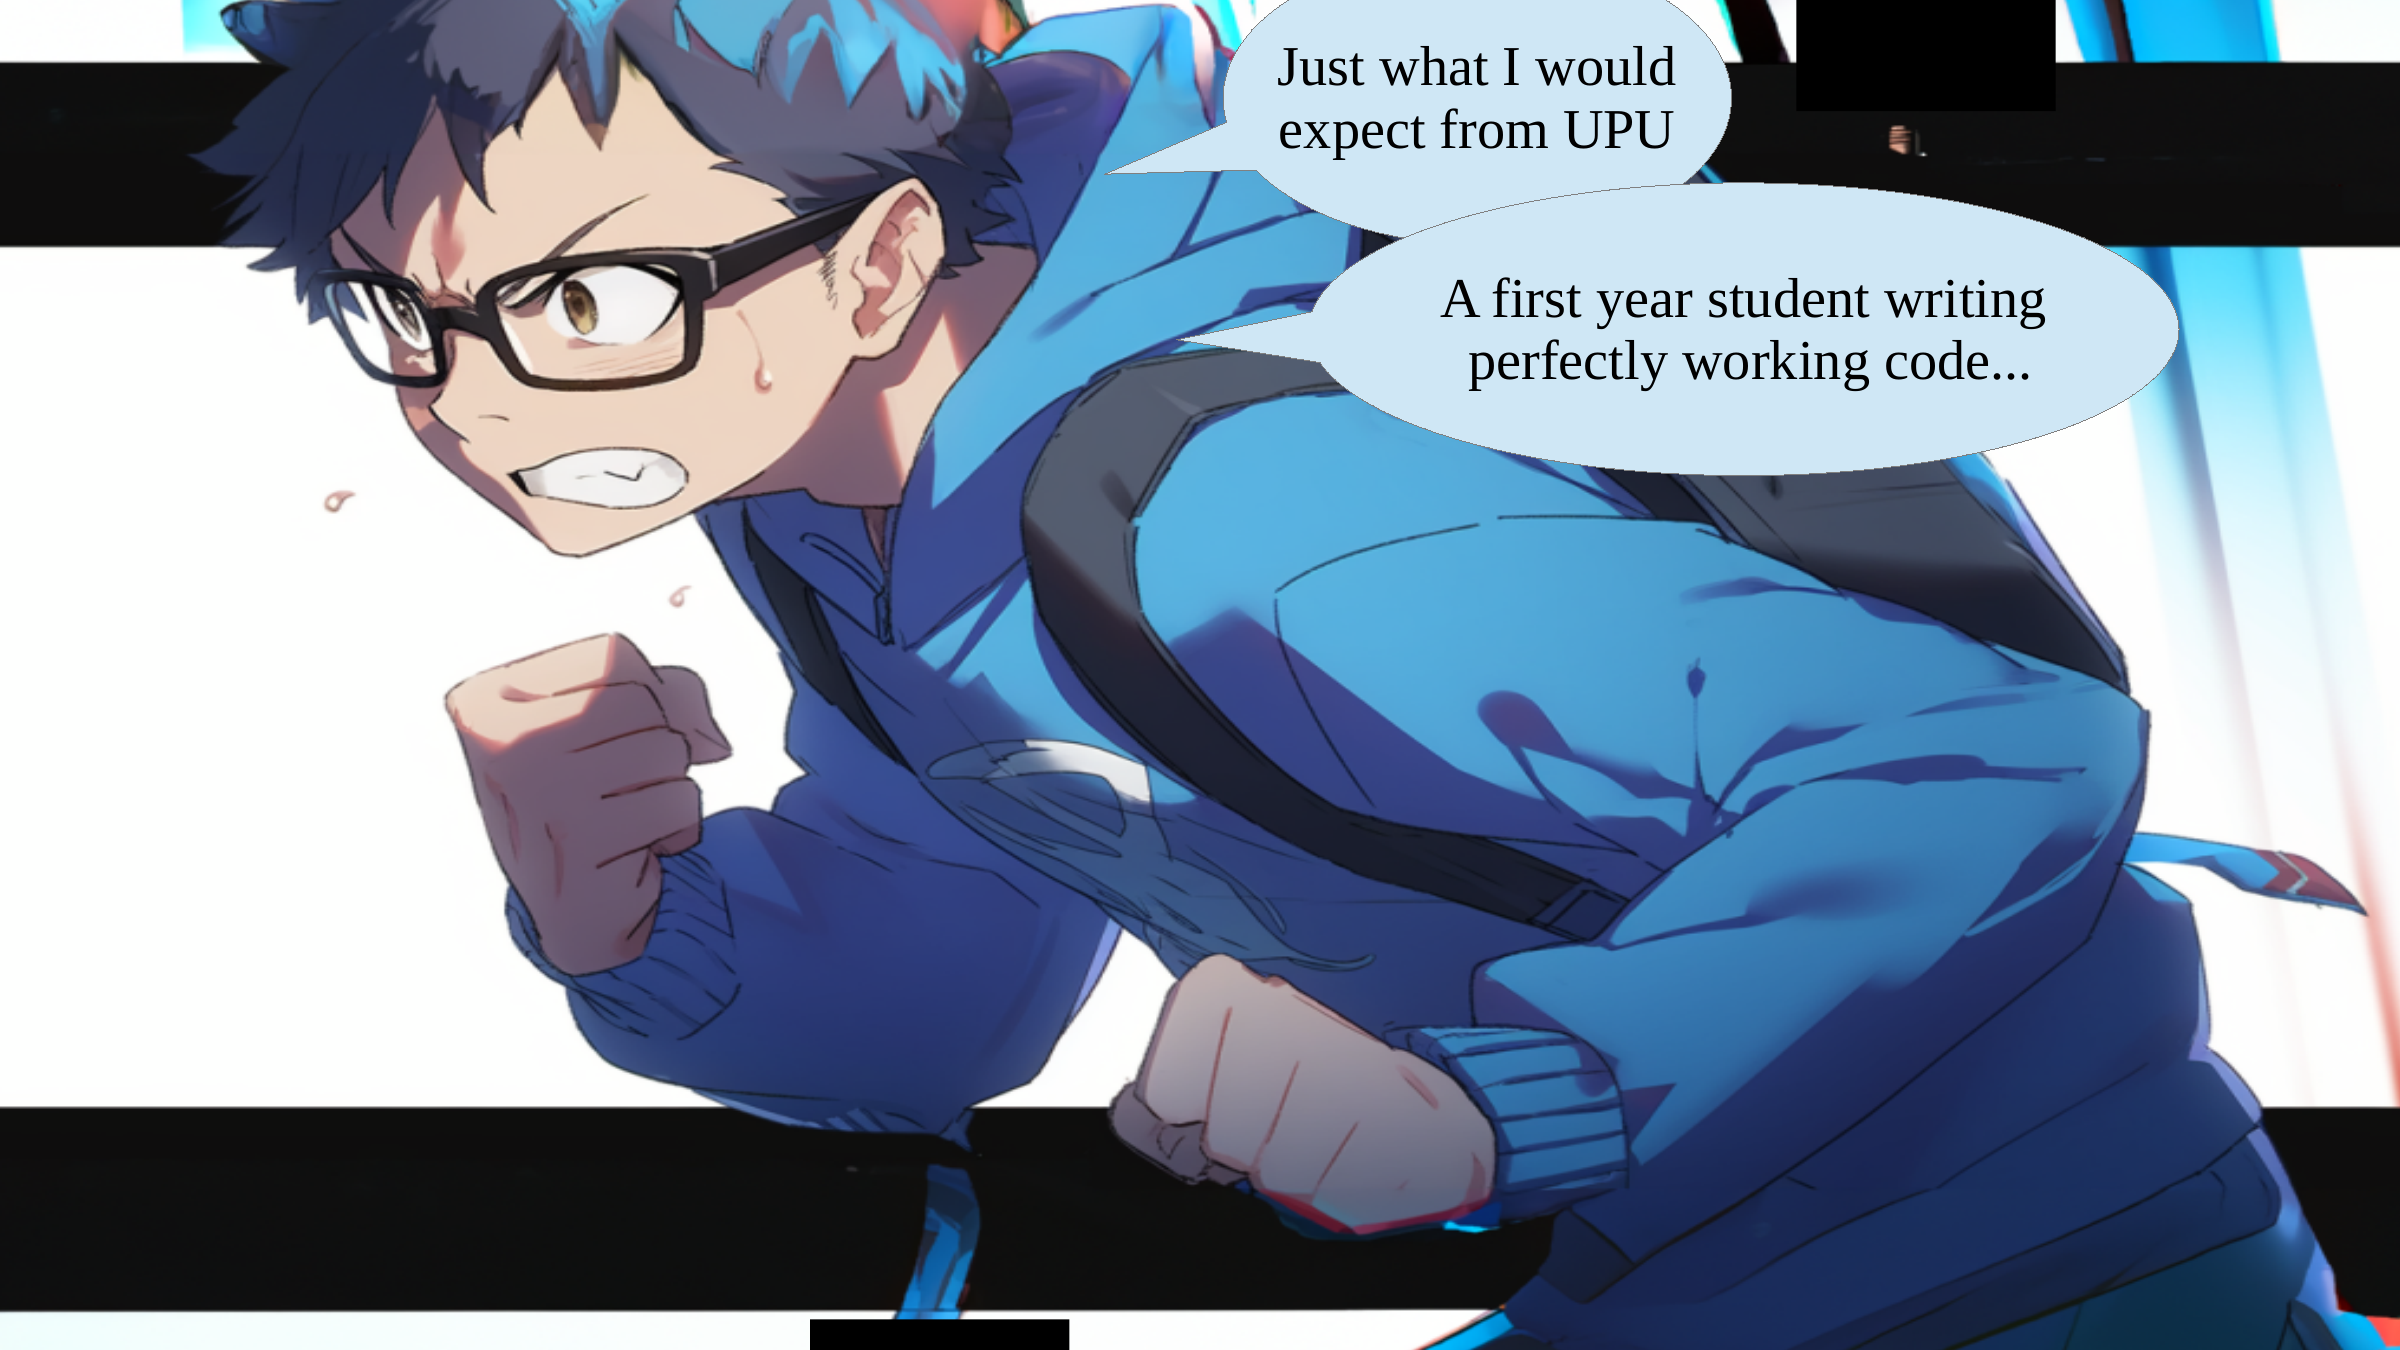

Just what I would
expect from UPU
A first year student writing
 perfectly working code...